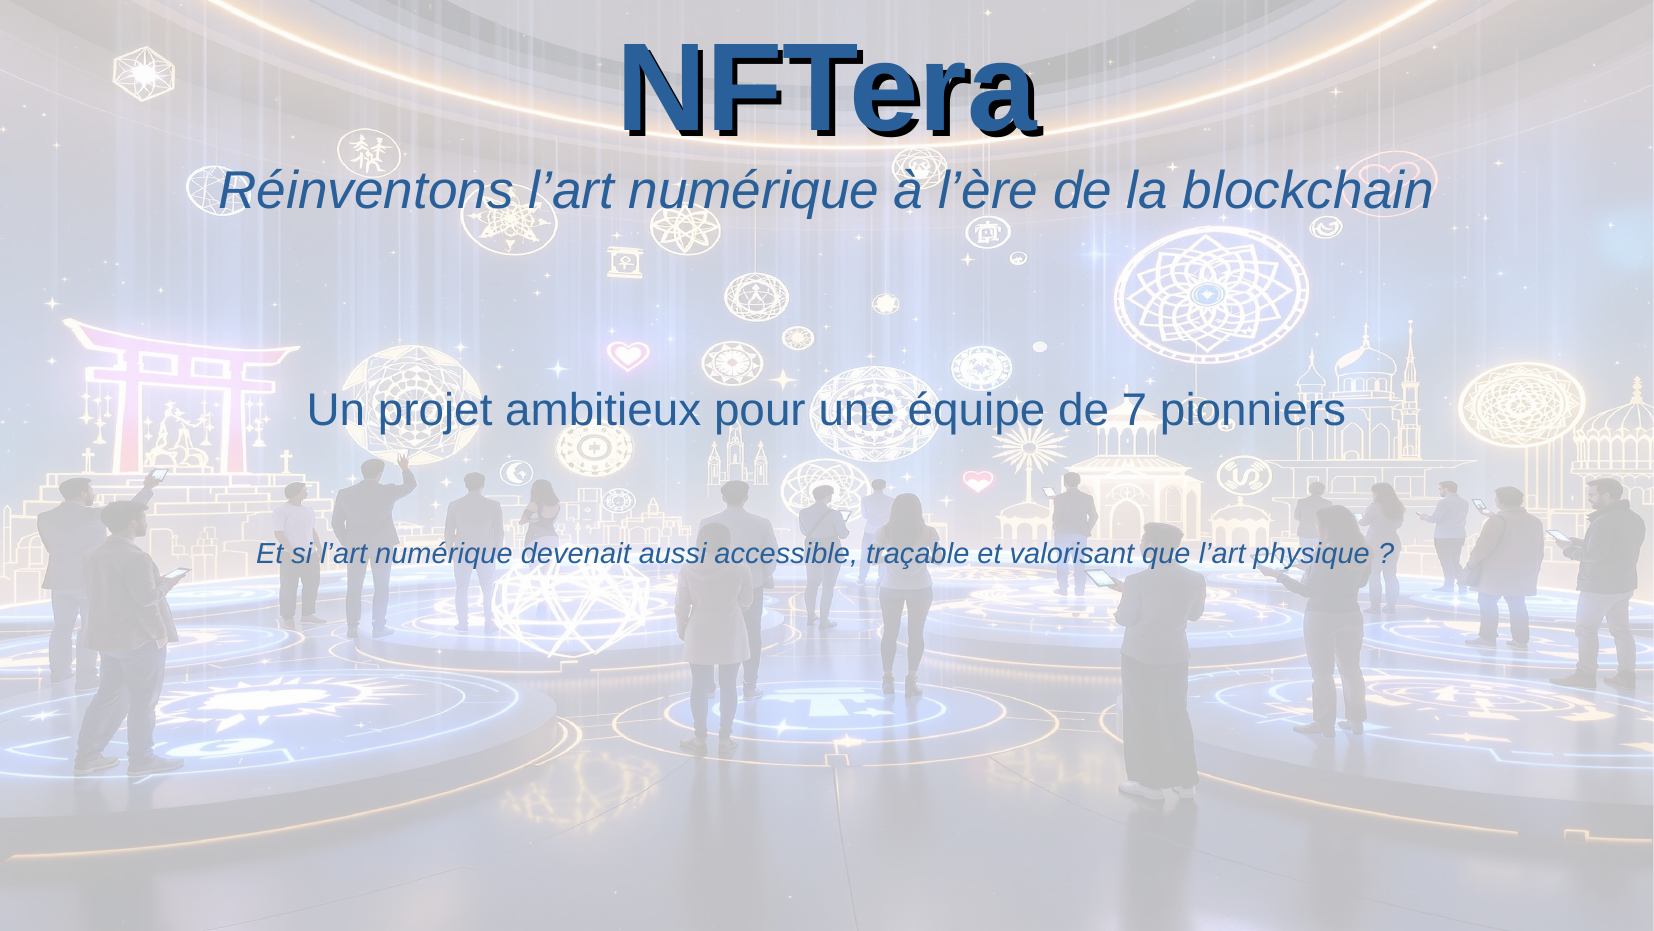

NFTera
Réinventons l’art numérique à l’ère de la blockchain
# Un projet ambitieux pour une équipe de 7 pionniers
Et si l’art numérique devenait aussi accessible, traçable et valorisant que l’art physique ?